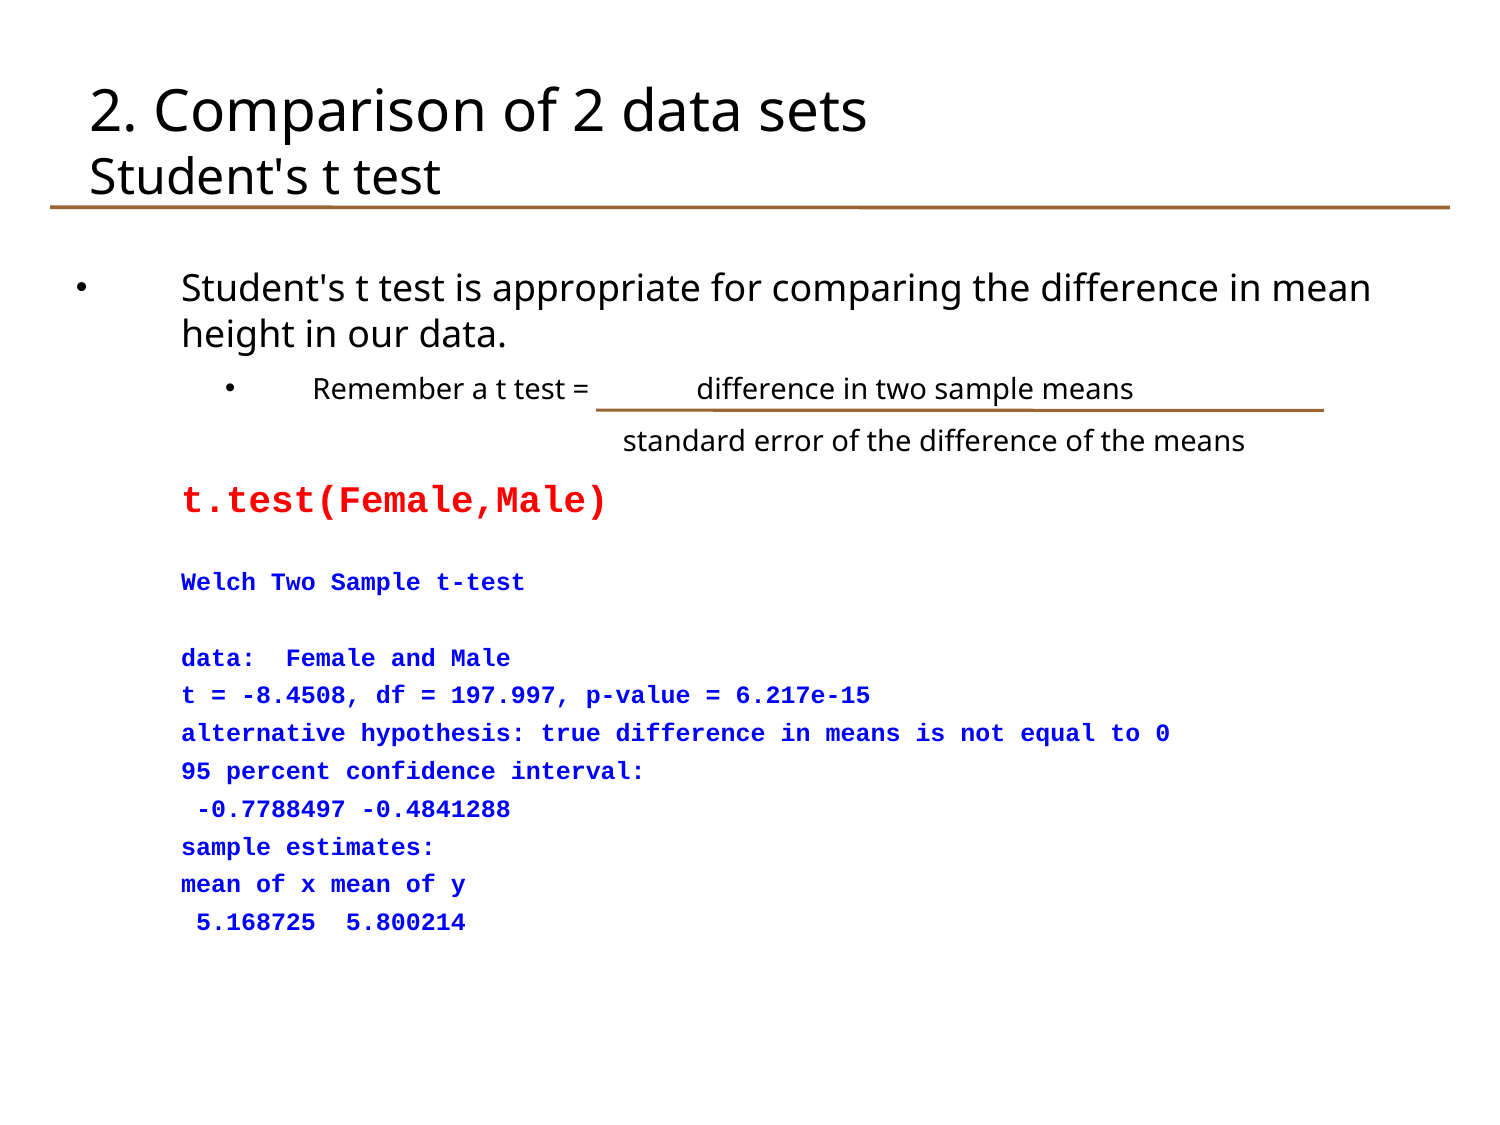

2. Comparison of 2 data sets
Student's t test
Student's t test is appropriate for comparing the difference in mean height in our data.
Remember a t test =	 	difference in two sample means
							standard error of the difference of the means
	t.test(Female,Male)
	Welch Two Sample t-test
	data: Female and Male
	t = -8.4508, df = 197.997, p-value = 6.217e-15
	alternative hypothesis: true difference in means is not equal to 0
	95 percent confidence interval:
	 -0.7788497 -0.4841288
	sample estimates:
	mean of x mean of y
	 5.168725 5.800214